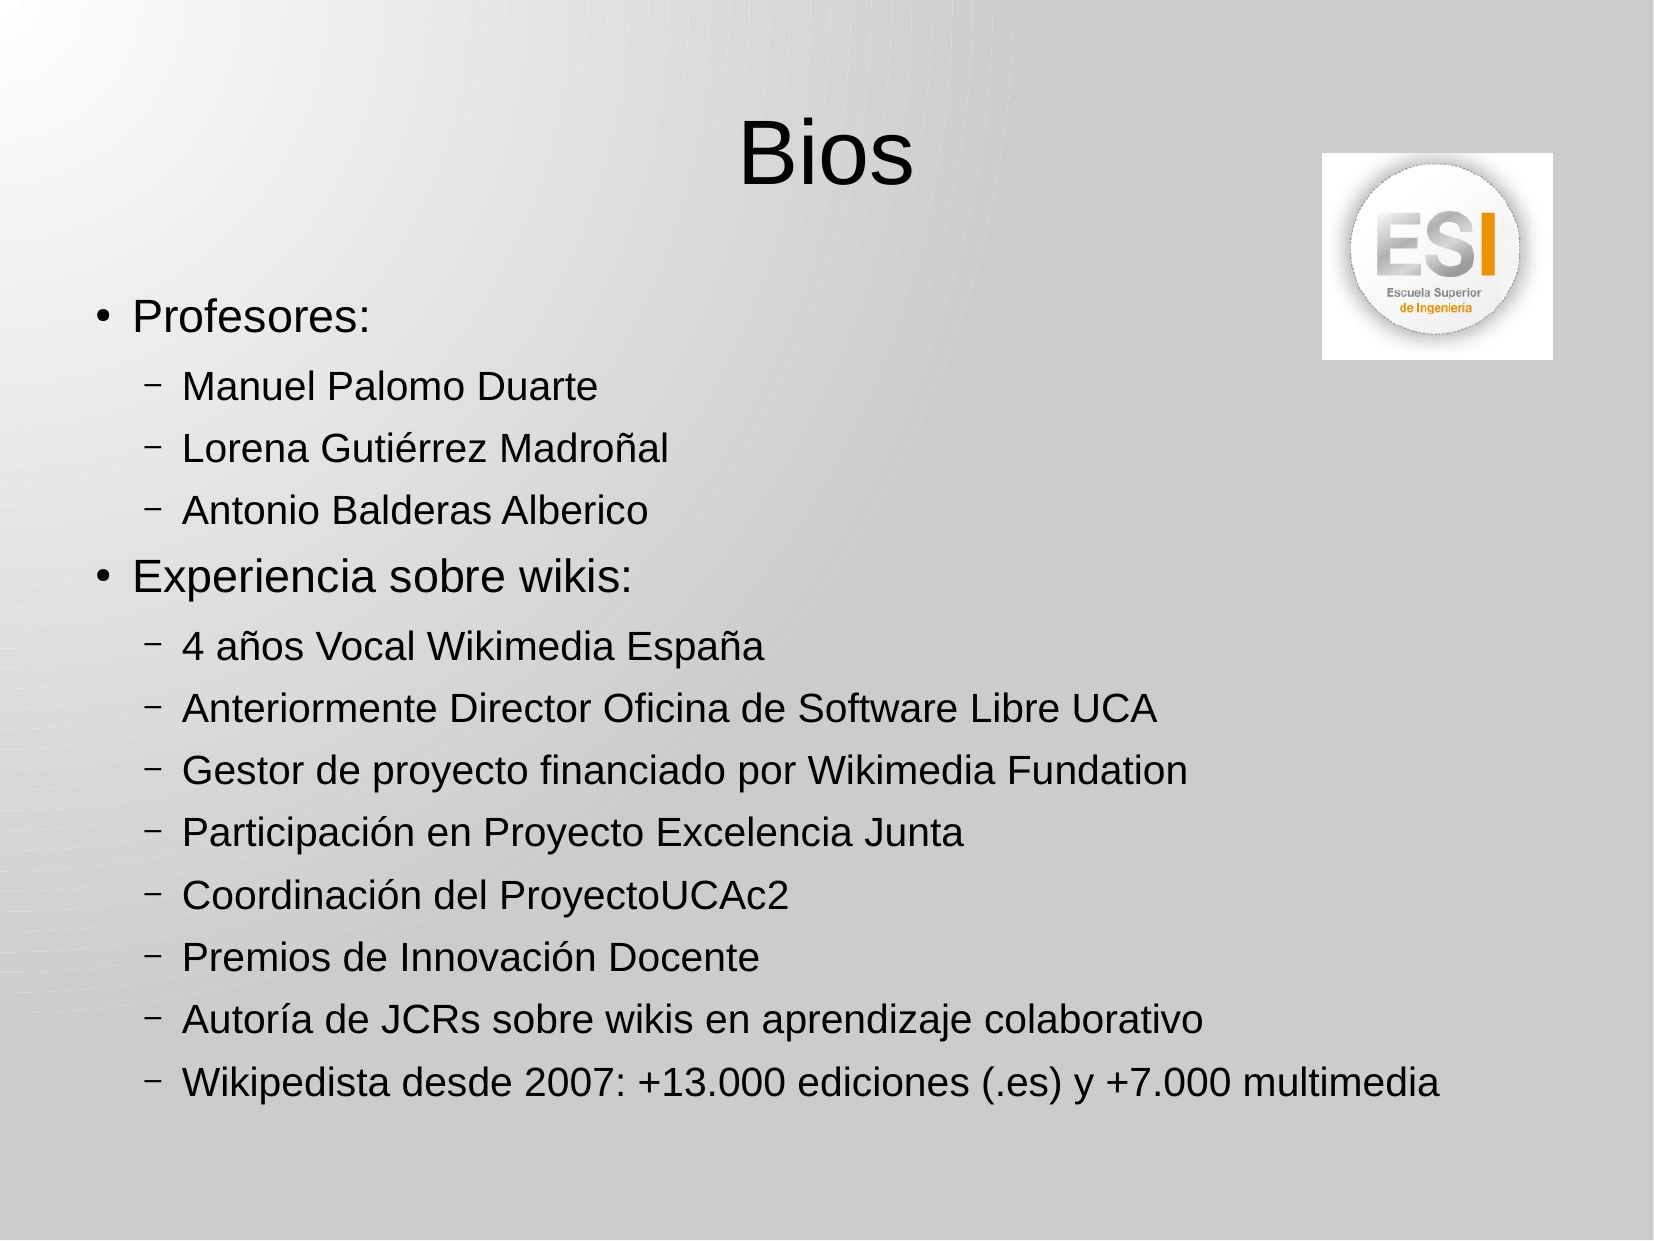

# Bios
Profesores:
Manuel Palomo Duarte
Lorena Gutiérrez Madroñal
Antonio Balderas Alberico
Experiencia sobre wikis:
4 años Vocal Wikimedia España
Anteriormente Director Oficina de Software Libre UCA
Gestor de proyecto financiado por Wikimedia Fundation
Participación en Proyecto Excelencia Junta
Coordinación del ProyectoUCAc2
Premios de Innovación Docente
Autoría de JCRs sobre wikis en aprendizaje colaborativo
Wikipedista desde 2007: +13.000 ediciones (.es) y +7.000 multimedia